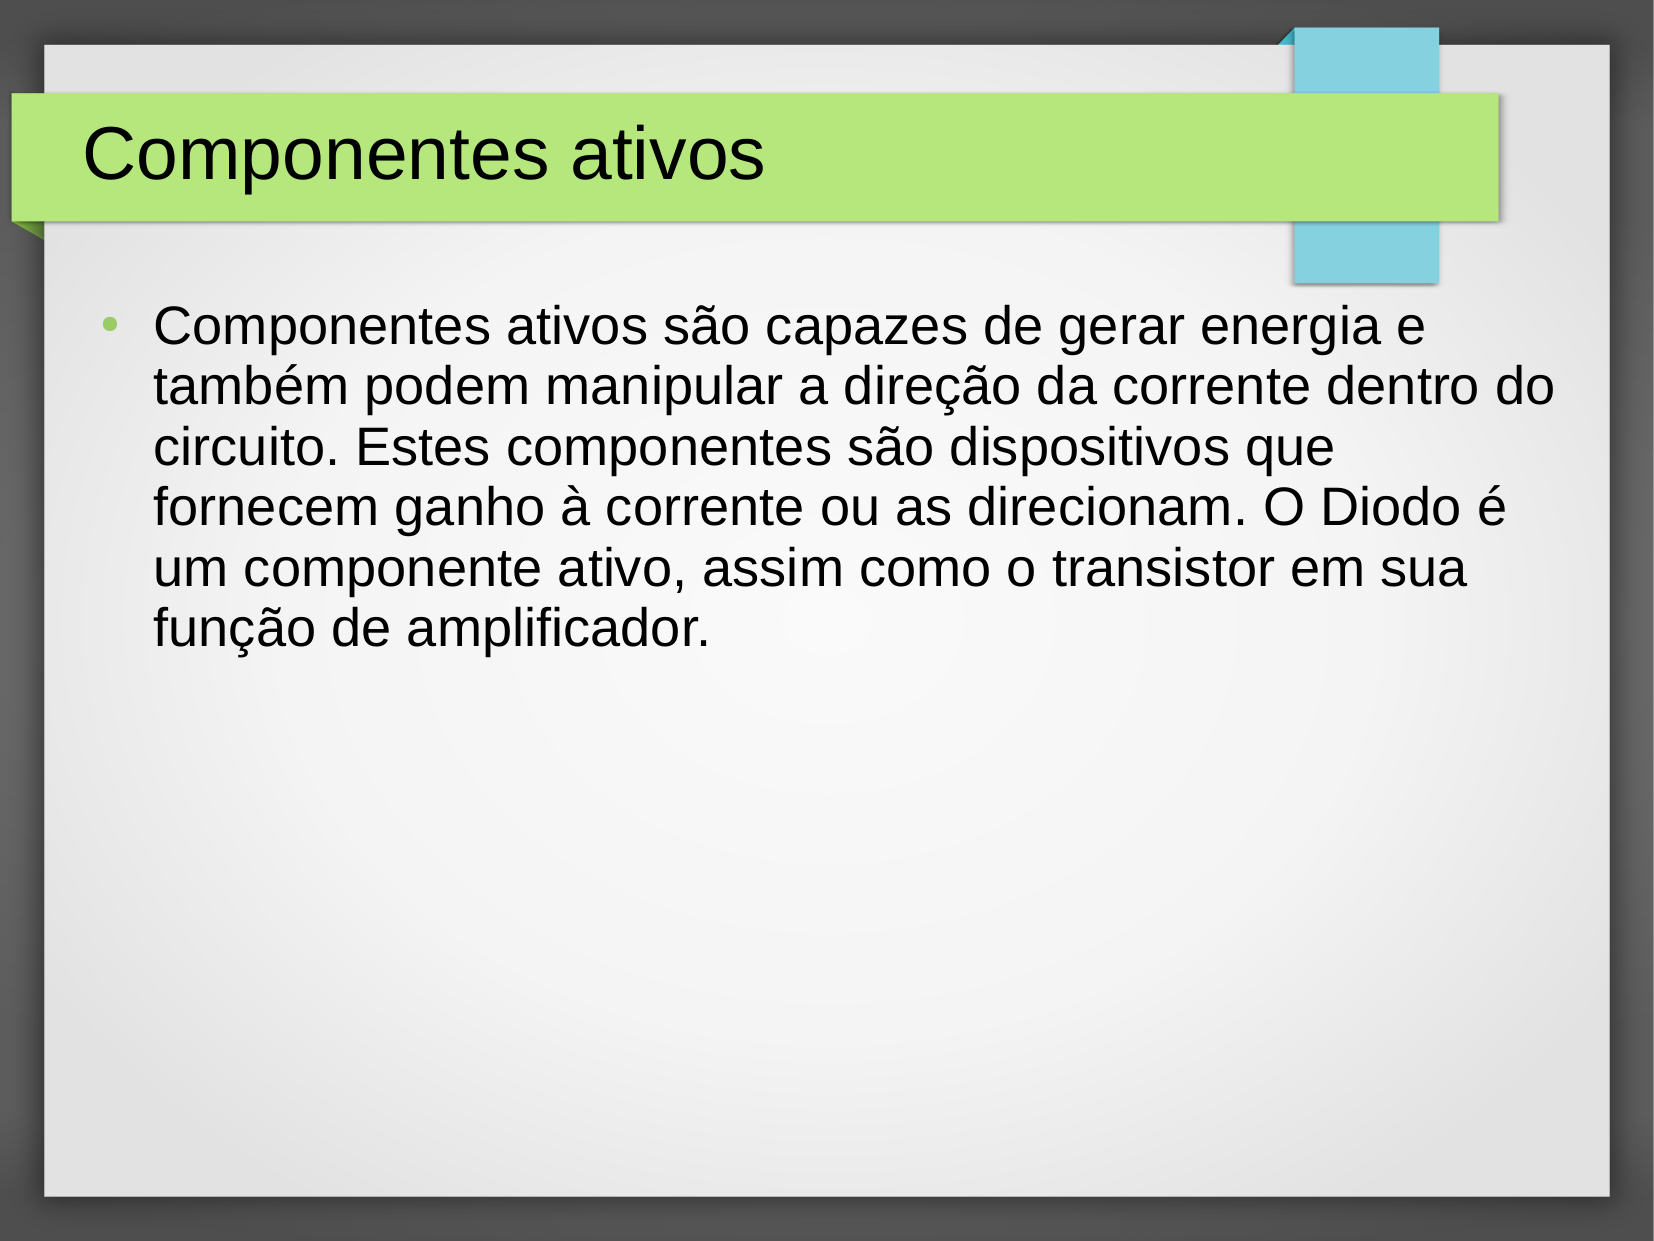

# Componentes ativos
Componentes ativos são capazes de gerar energia e também podem manipular a direção da corrente dentro do circuito. Estes componentes são dispositivos que fornecem ganho à corrente ou as direcionam. O Diodo é um componente ativo, assim como o transistor em sua função de amplificador.